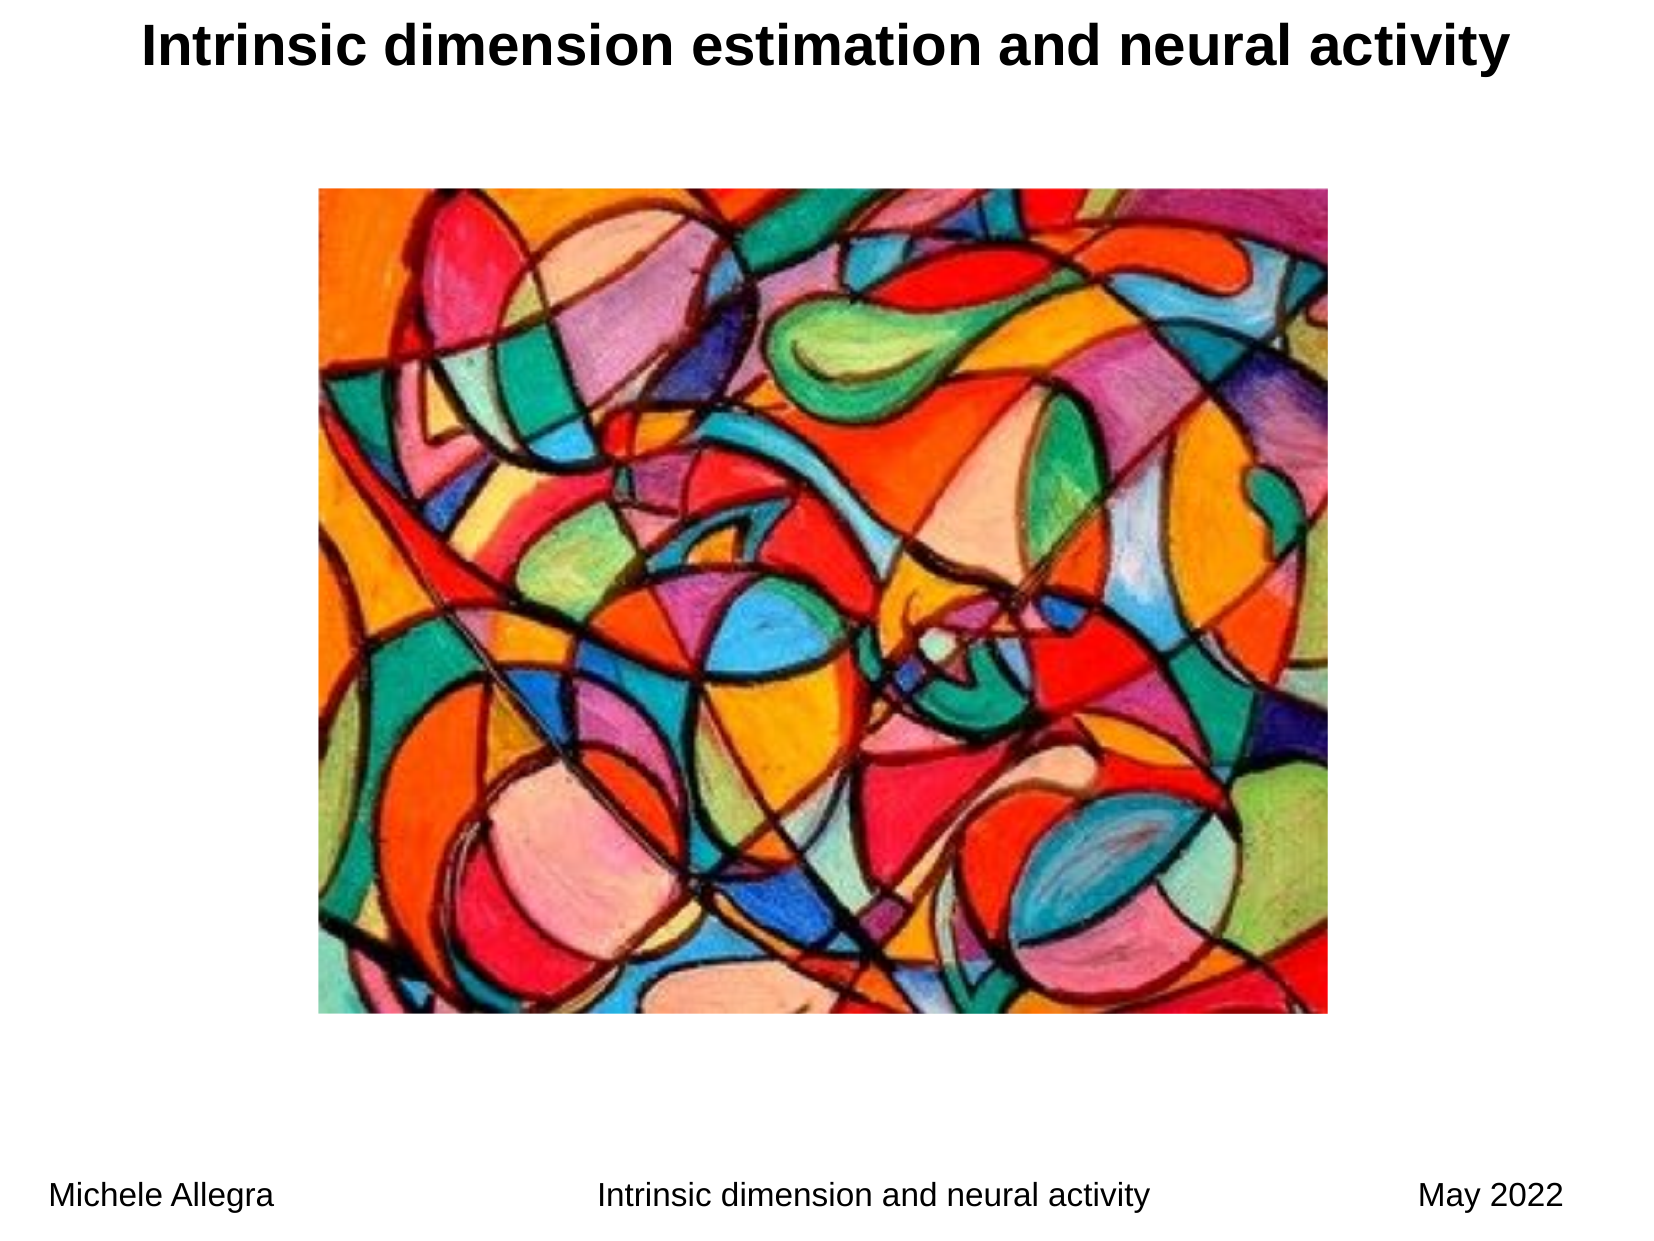

# Intrinsic dimension estimation and neural activity
Michele Allegra Intrinsic dimension and neural activity May 2022